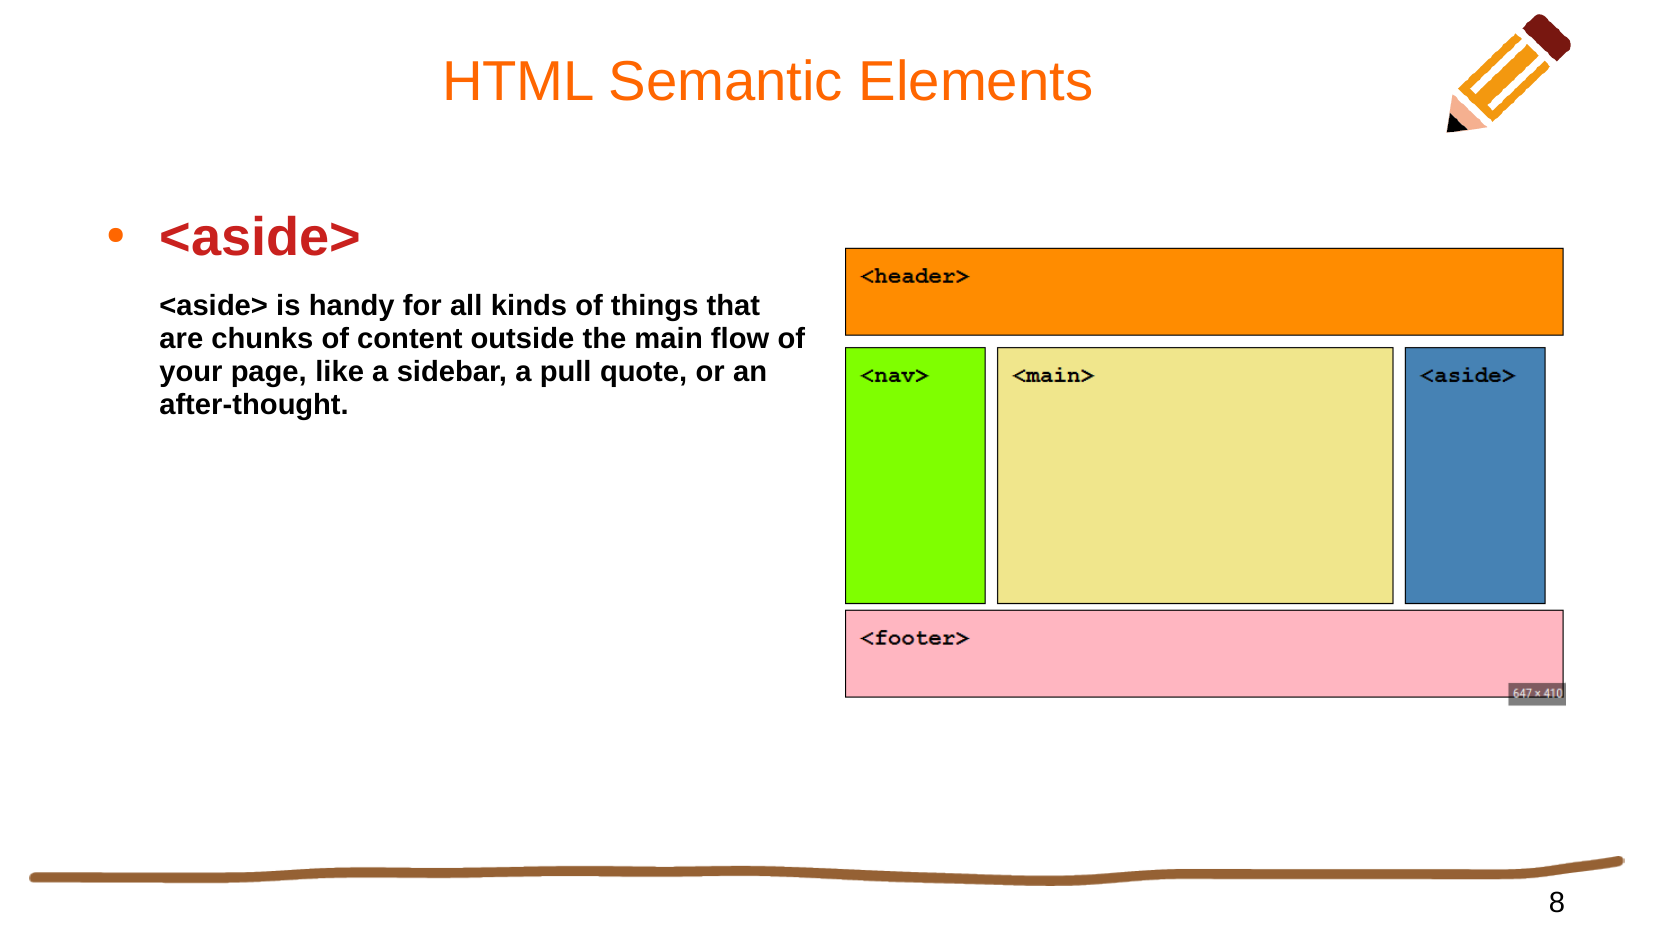

# HTML Semantic Elements
<aside>
<aside> is handy for all kinds of things that are chunks of content outside the main flow of your page, like a sidebar, a pull quote, or an after-thought.
8